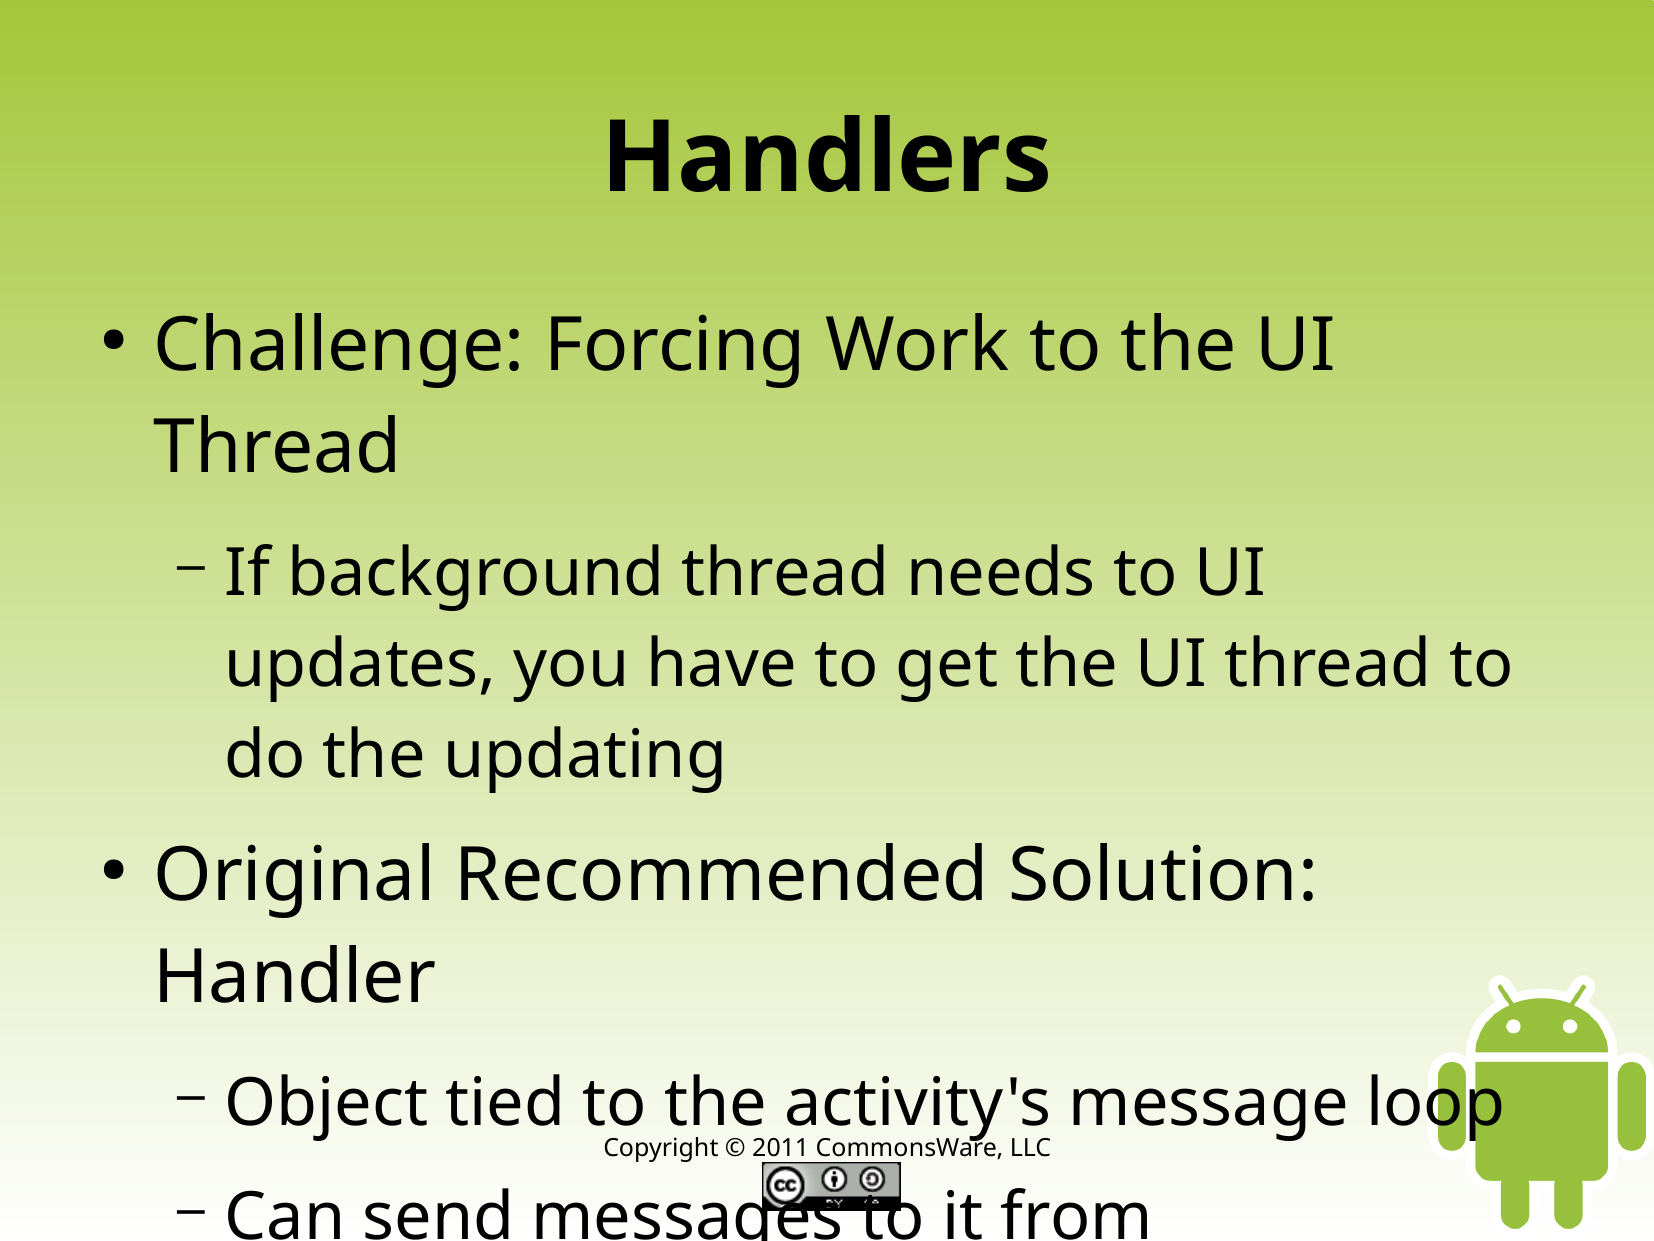

# Handlers
Challenge: Forcing Work to the UI Thread
If background thread needs to UI updates, you have to get the UI thread to do the updating
Original Recommended Solution: Handler
Object tied to the activity's message loop
Can send messages to it from background
thread
Processes messages with your logic, on UI thread